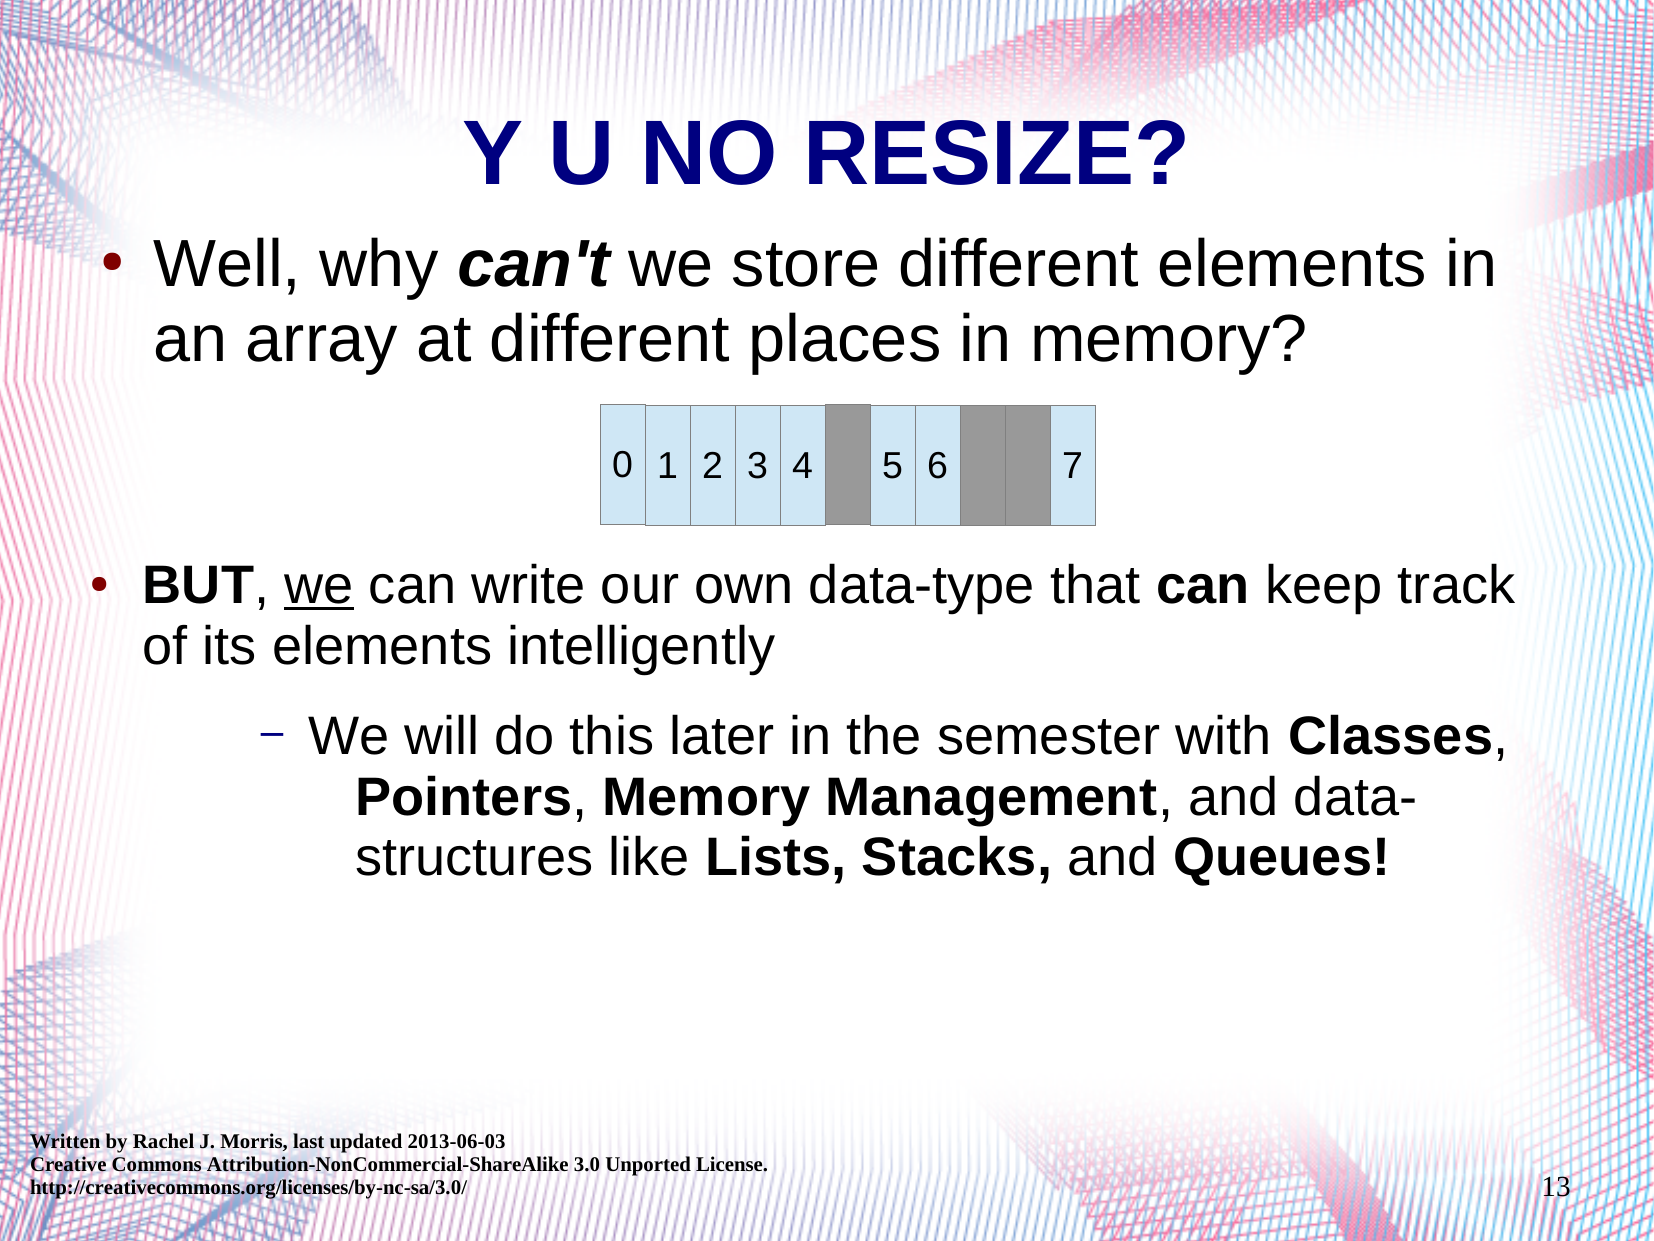

# Y U NO RESIZE?
Well, why can't we store different elements in an array at different places in memory?
0
1
2
3
4
5
6
7
BUT, we can write our own data-type that can keep track of its elements intelligently
We will do this later in the semester with Classes, Pointers, Memory Management, and data-structures like Lists, Stacks, and Queues!
13